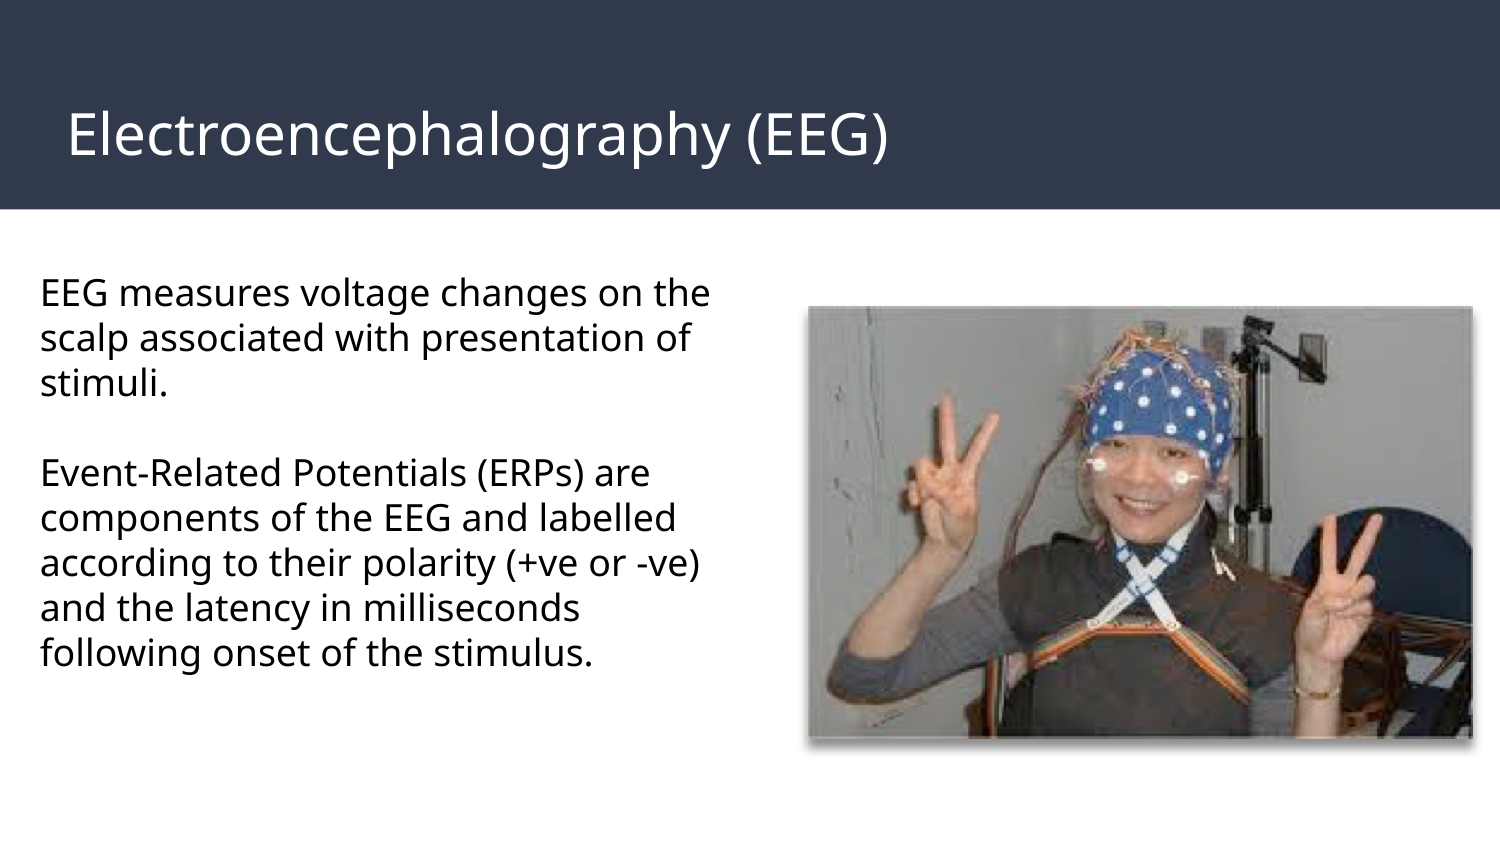

# Electroencephalography (EEG)
EEG measures voltage changes on the scalp associated with presentation of stimuli.
Event-Related Potentials (ERPs) are components of the EEG and labelled according to their polarity (+ve or -ve) and the latency in milliseconds following onset of the stimulus.